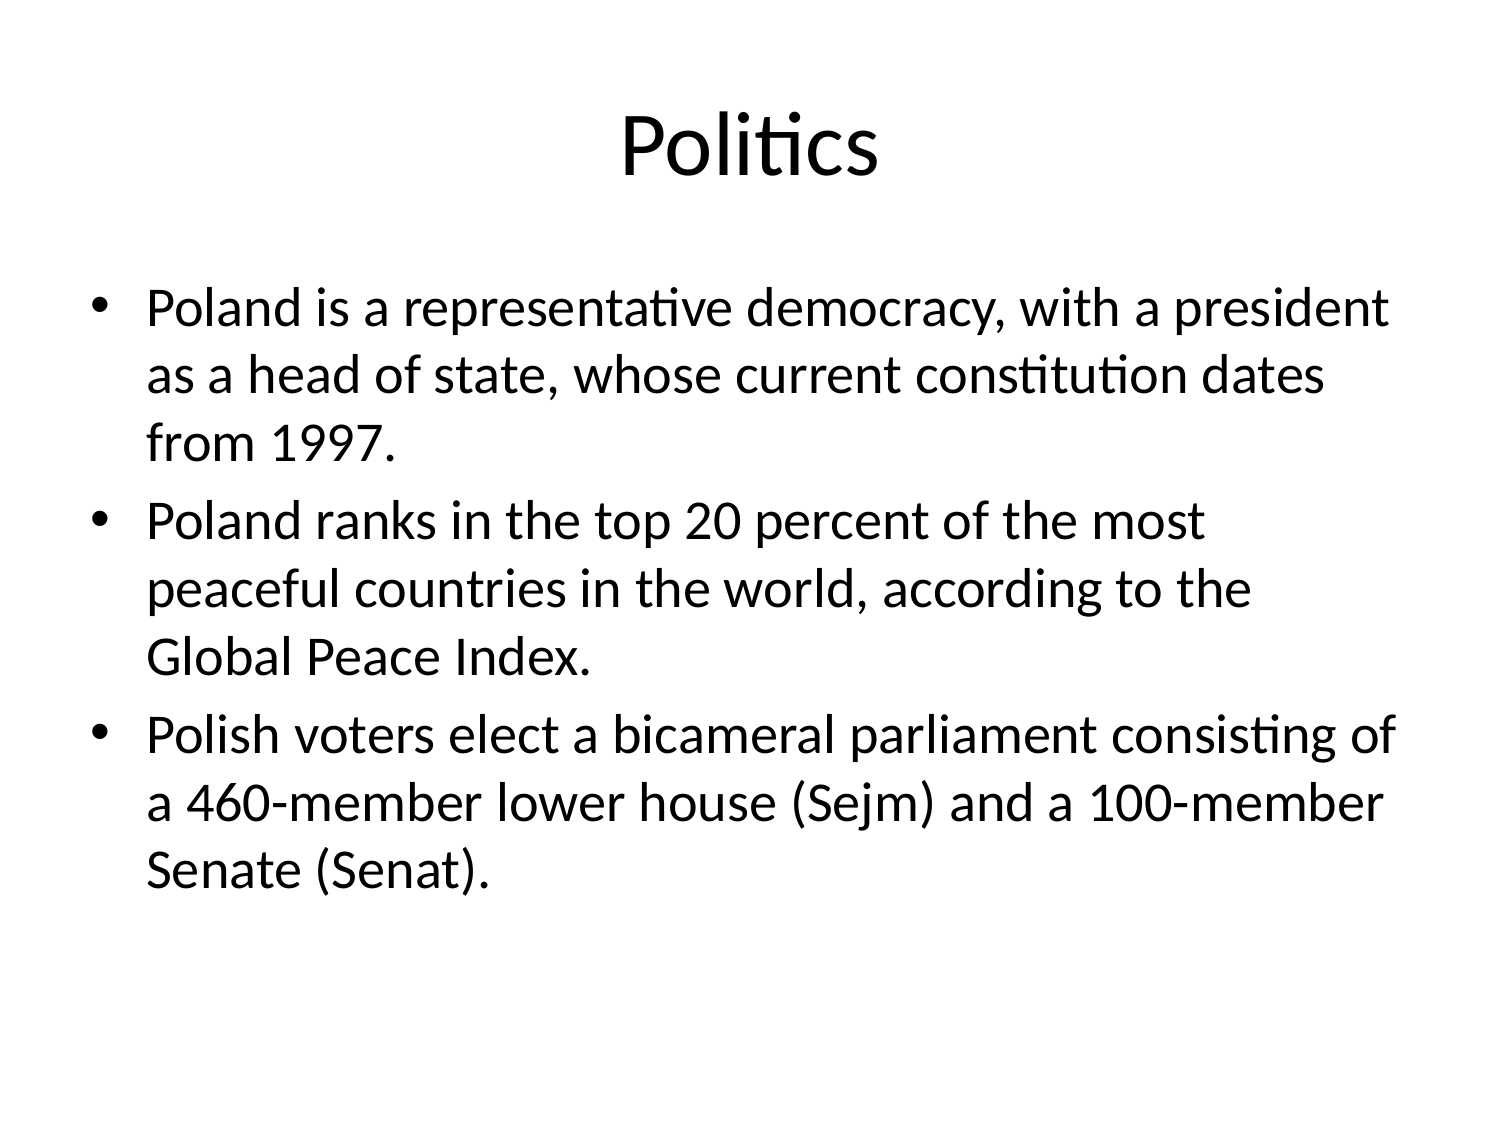

# Politics
Poland is a representative democracy, with a president as a head of state, whose current constitution dates from 1997.
Poland ranks in the top 20 percent of the most peaceful countries in the world, according to the Global Peace Index.
Polish voters elect a bicameral parliament consisting of a 460-member lower house (Sejm) and a 100-member Senate (Senat).